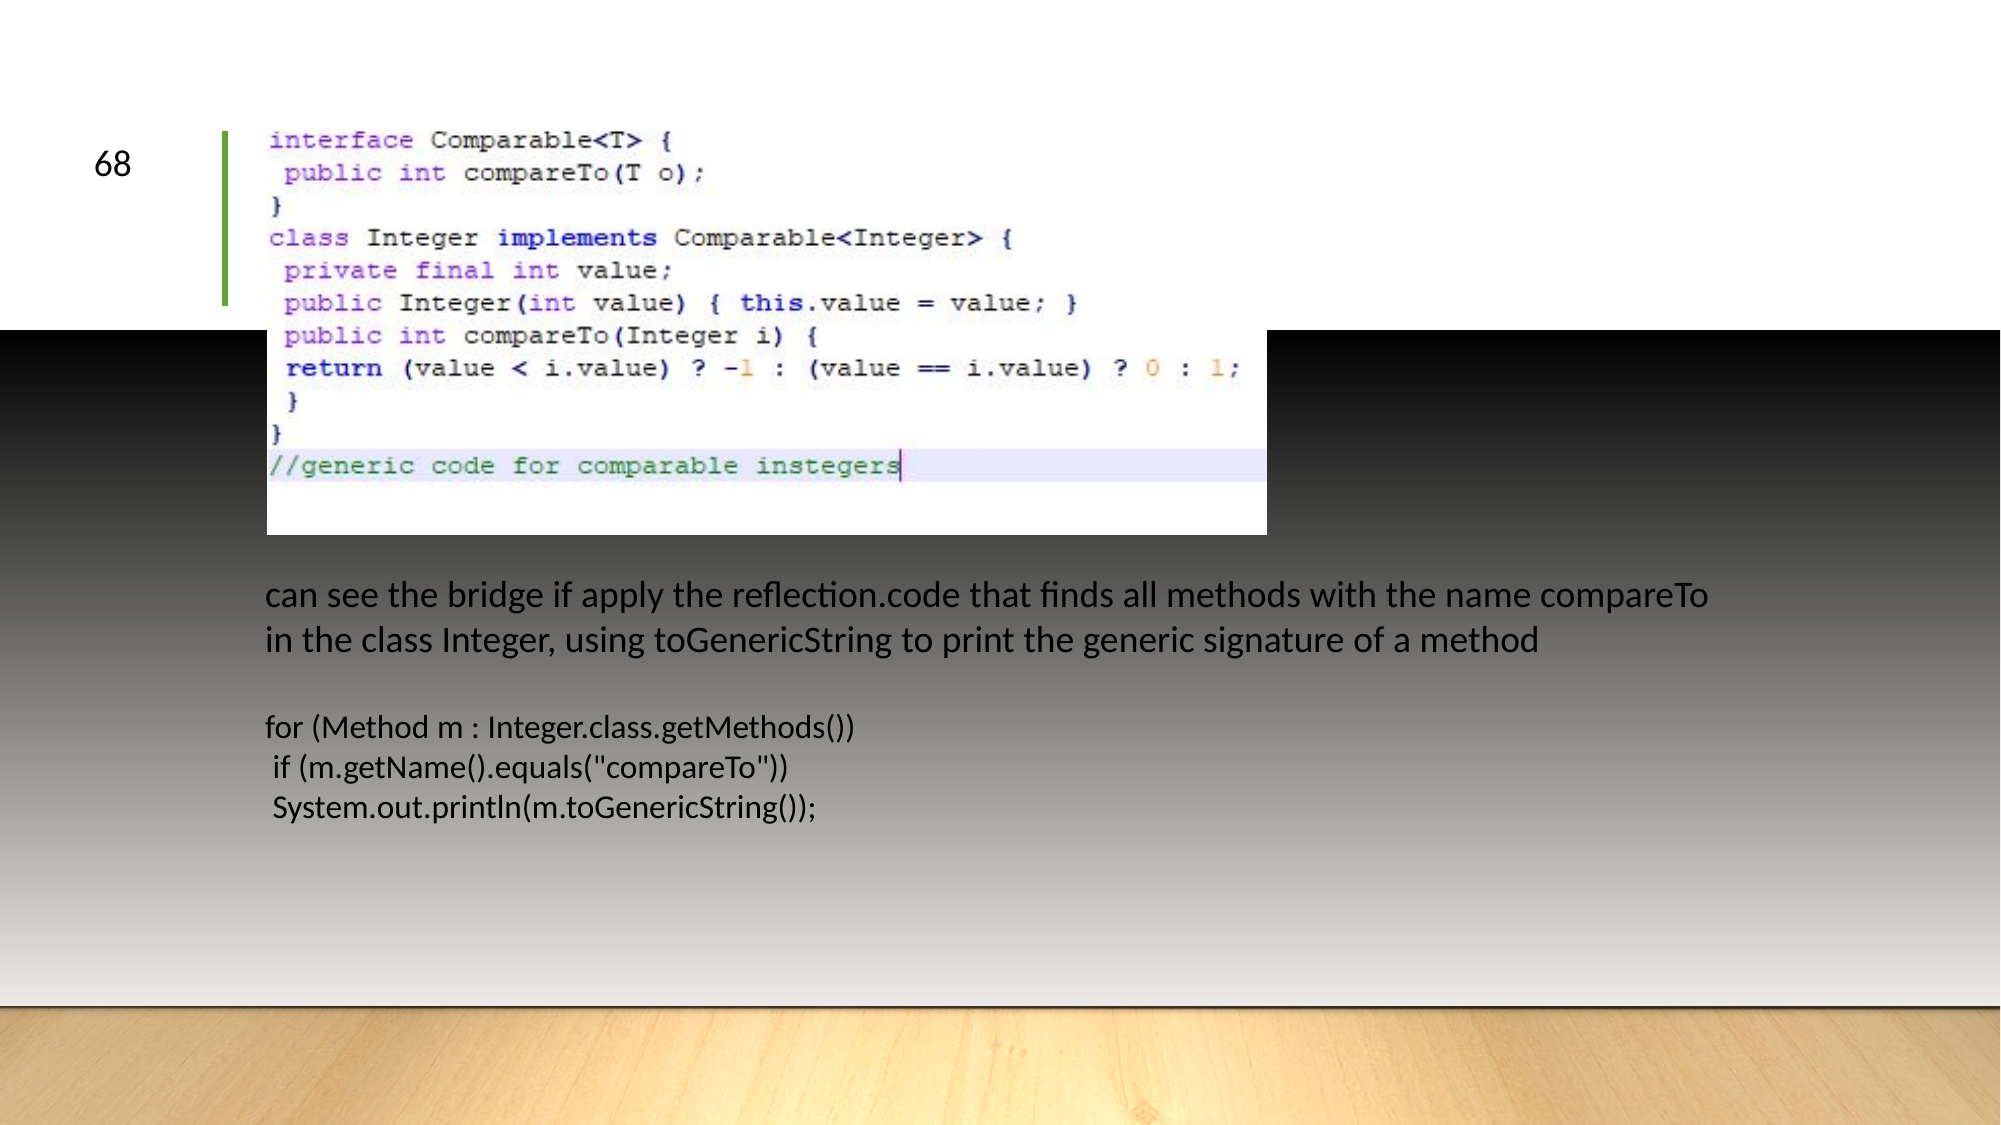

can see the bridge if apply the reflection.code that finds all methods with the name compareTo in the class Integer, using toGenericString to print the generic signature of a method
for (Method m : Integer.class.getMethods())
 if (m.getName().equals("compareTo"))
 System.out.println(m.toGenericString());